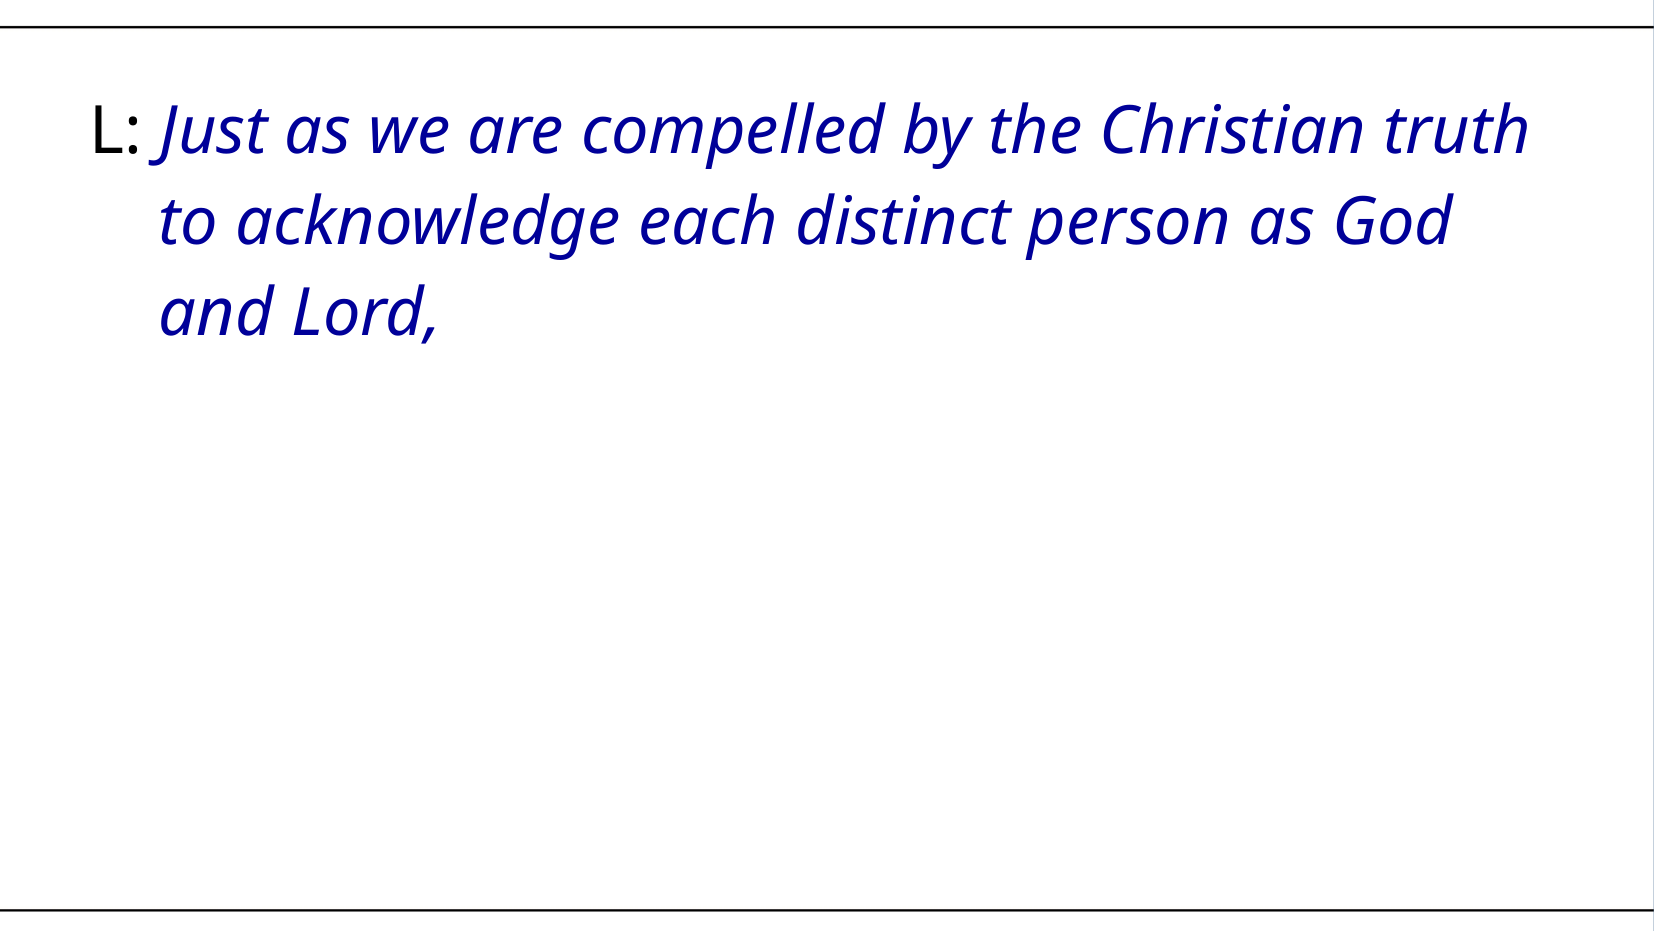

L: Just as we are compelled by the Christian truth
 to acknowledge each distinct person as God
 and Lord,